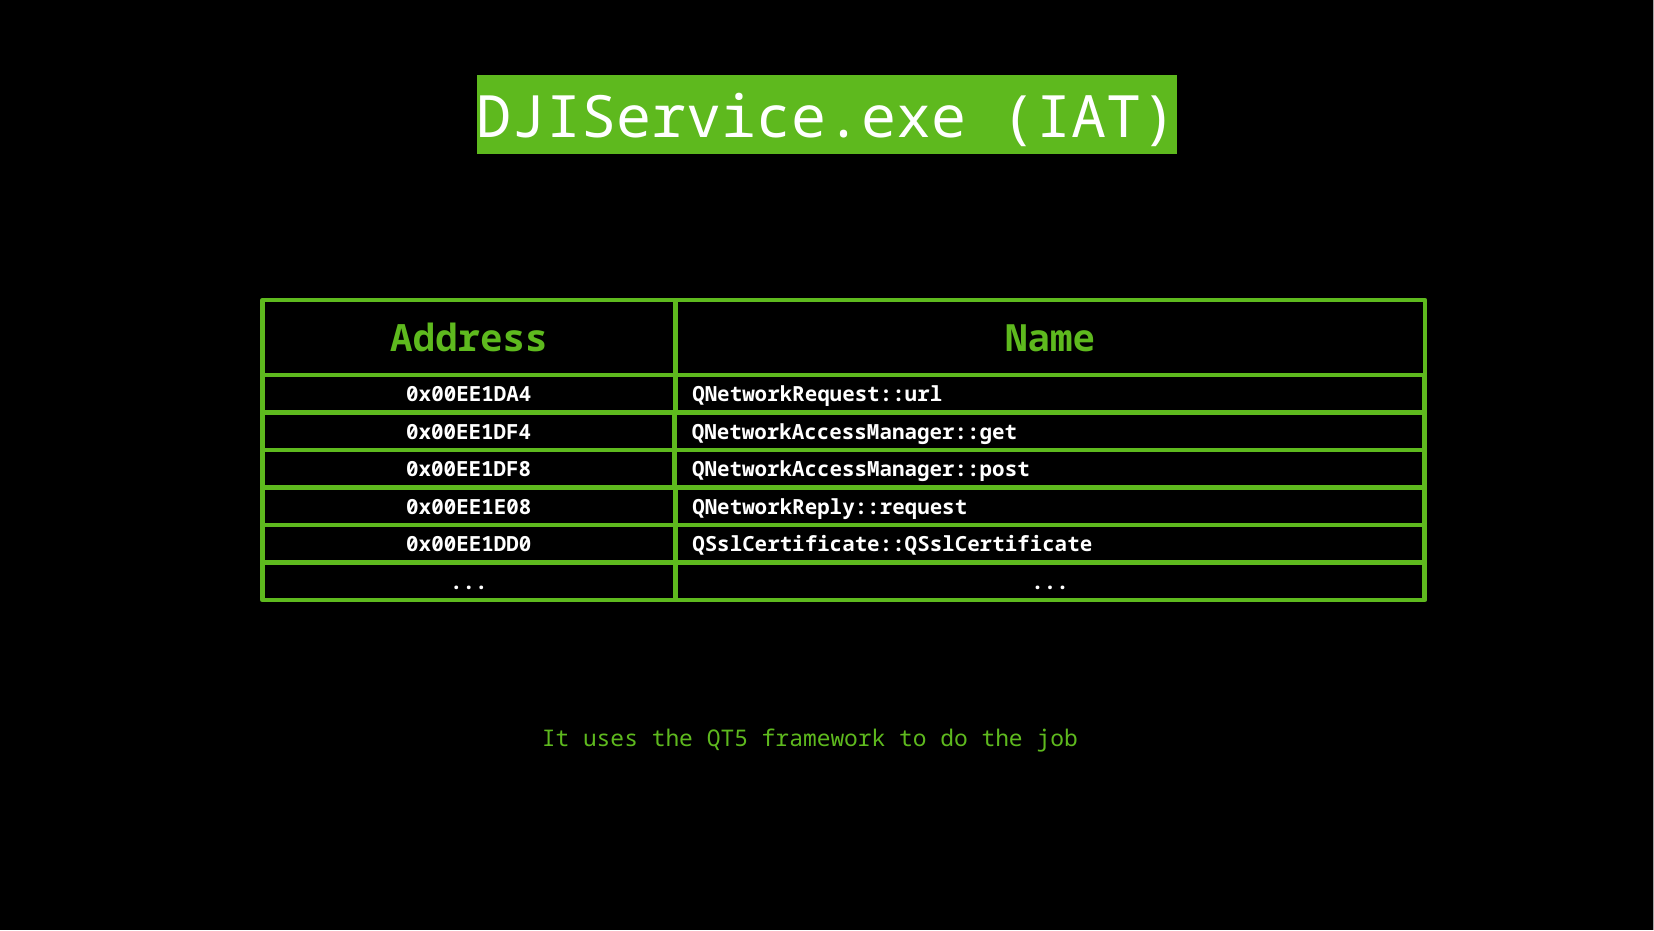

# DJIService.exe (IAT)
Address
Name
0x00EE1DA4
QNetworkRequest::url
0x00EE1DF4
QNetworkAccessManager::get
0x00EE1DF8
QNetworkAccessManager::post
0x00EE1E08
QNetworkReply::request
0x00EE1DD0
QSslCertificate::QSslCertificate
...
...
It uses the QT5 framework to do the job